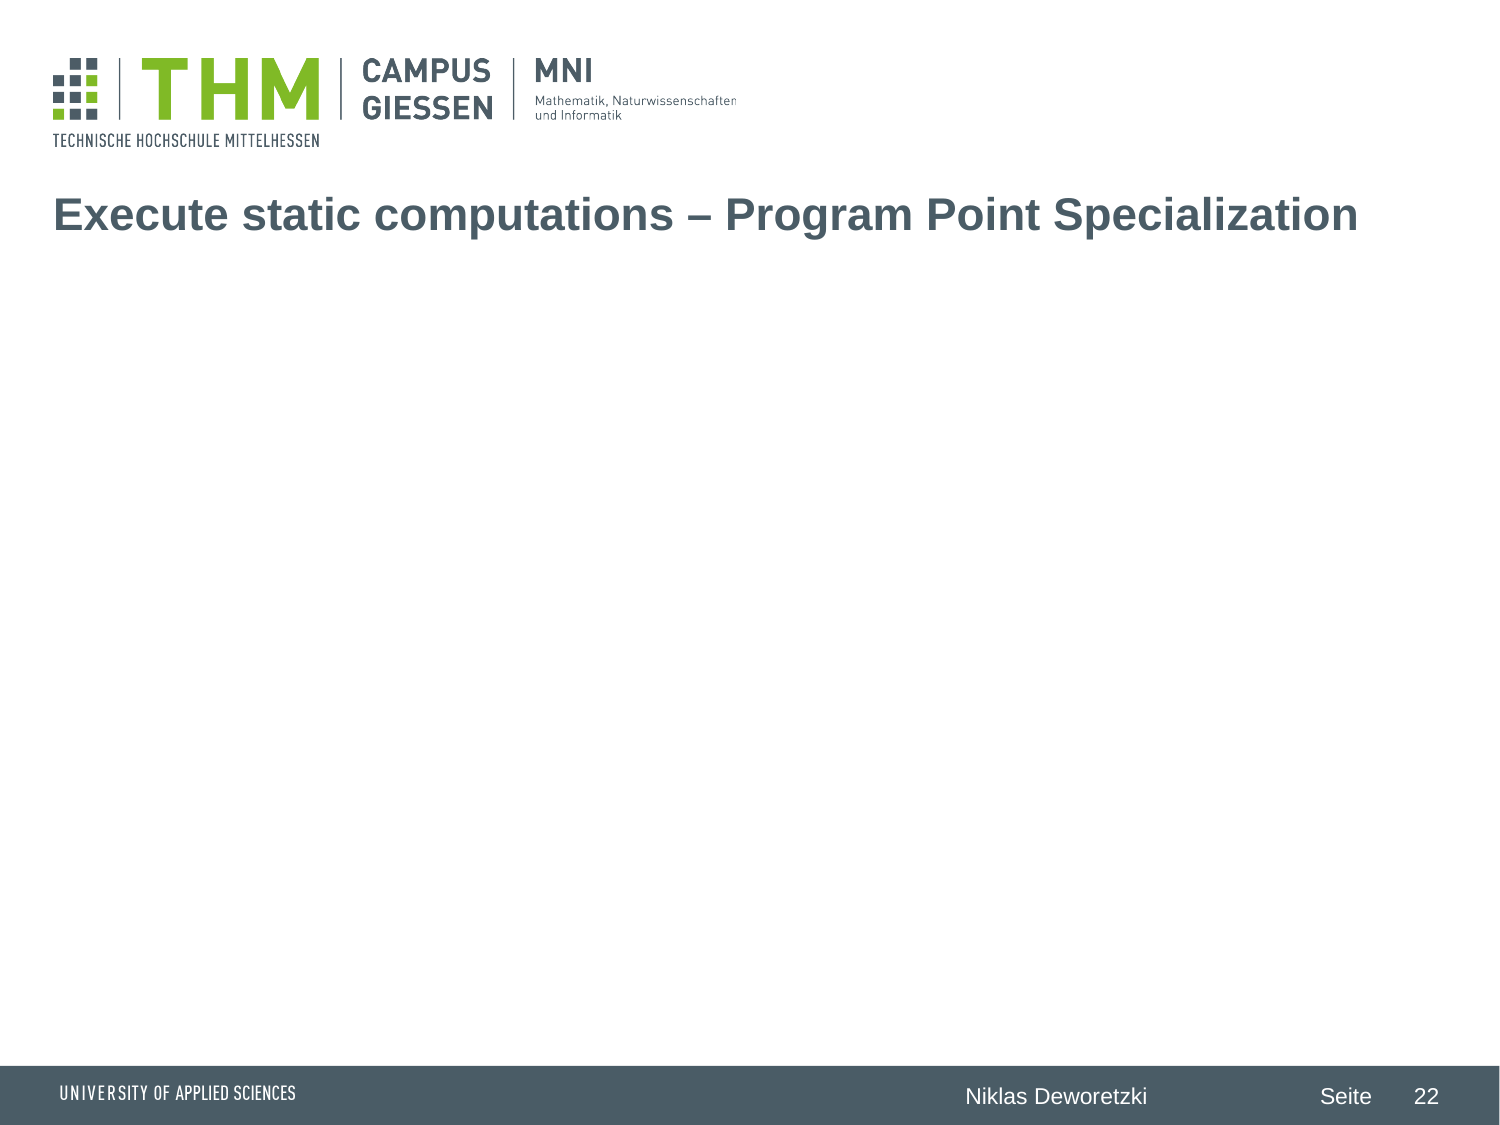

# Execute static computations – Program Point Specialization